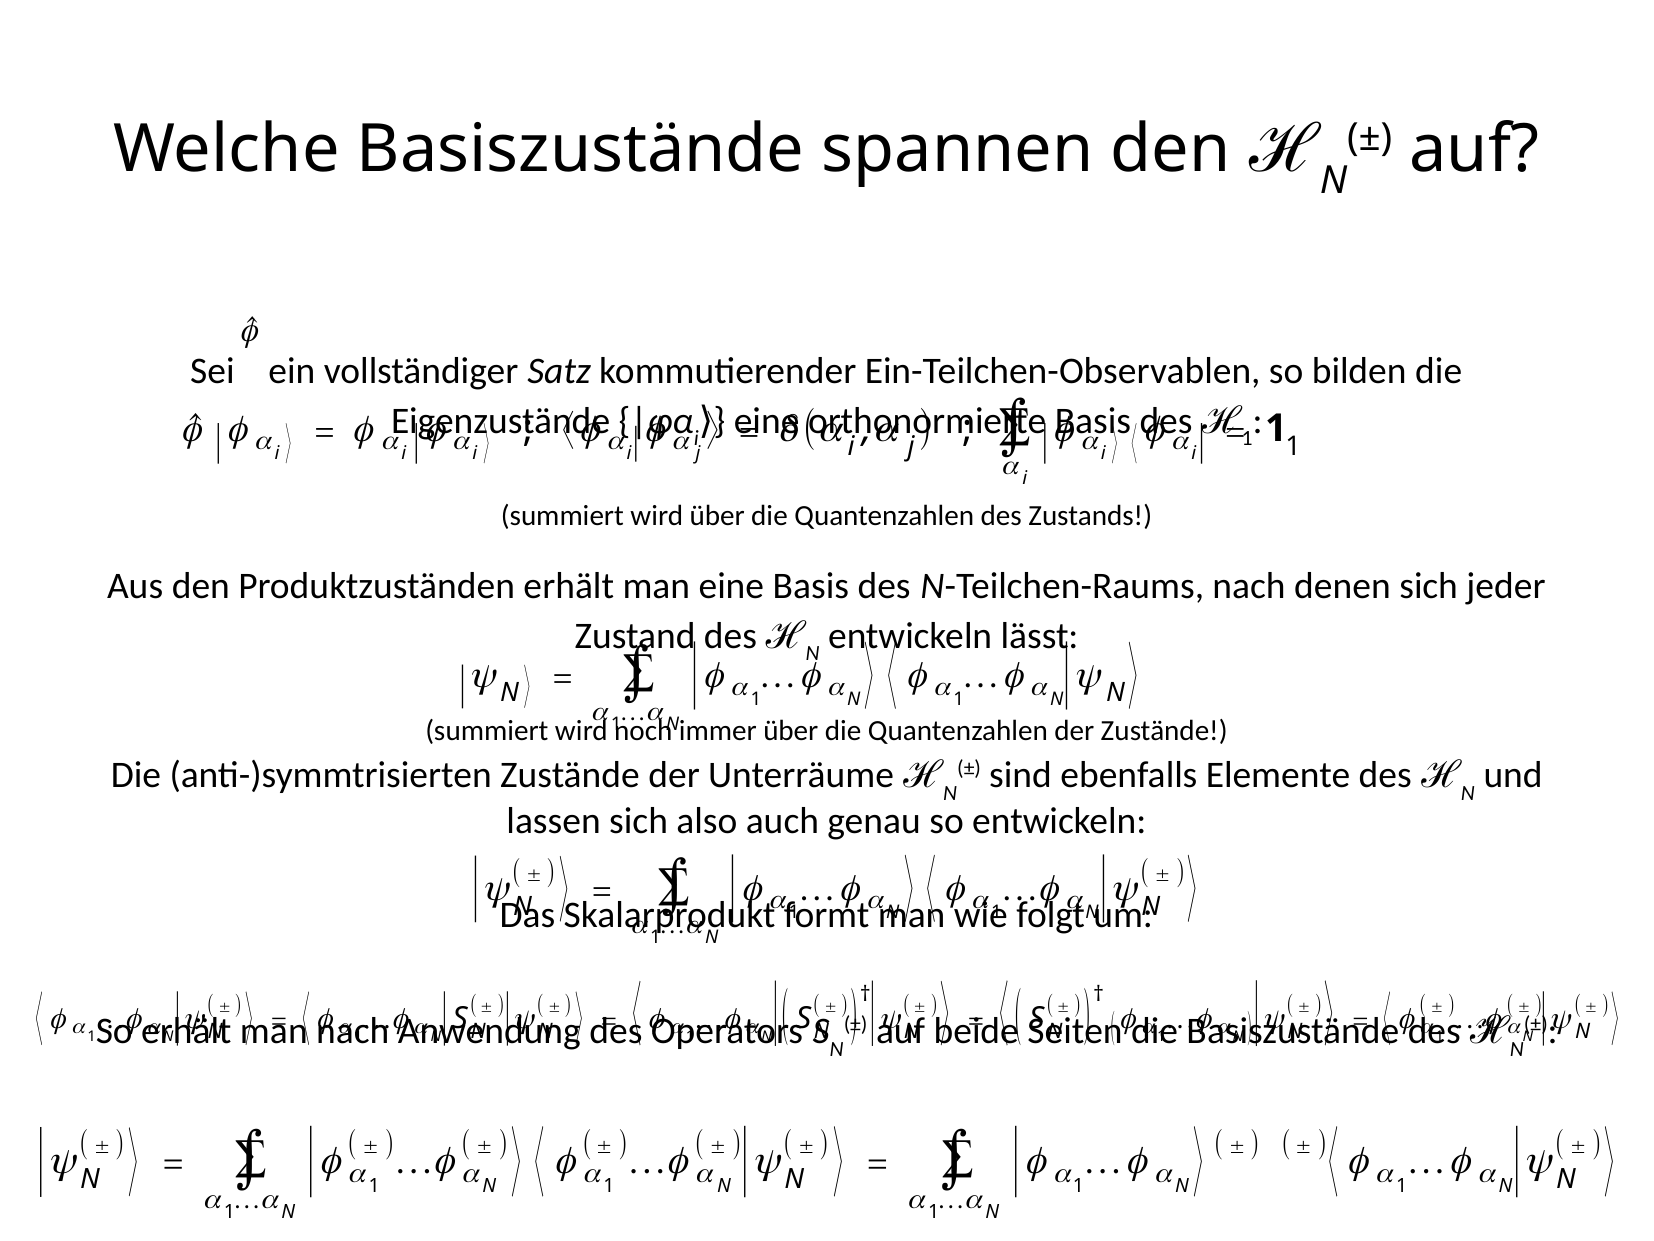

# Welche Basiszustände spannen den ℋN(±) auf?
Sei ein vollständiger Satz kommutierender Ein-Teilchen-Observablen, so bilden die Eigenzustände {|φαi⟩} eine orthonormierte Basis des ℋ1:
(summiert wird über die Quantenzahlen des Zustands!)
Aus den Produktzuständen erhält man eine Basis des N-Teilchen-Raums, nach denen sich jeder Zustand des ℋN entwickeln lässt:
(summiert wird noch immer über die Quantenzahlen der Zustände!)
Die (anti-)symmtrisierten Zustände der Unterräume ℋN(±) sind ebenfalls Elemente des ℋN und lassen sich also auch genau so entwickeln:
Das Skalarprodukt formt man wie folgt um:
So erhält man nach Anwendung des Operators SN(±) auf beide Seiten die Basiszustände des ℋN(±):